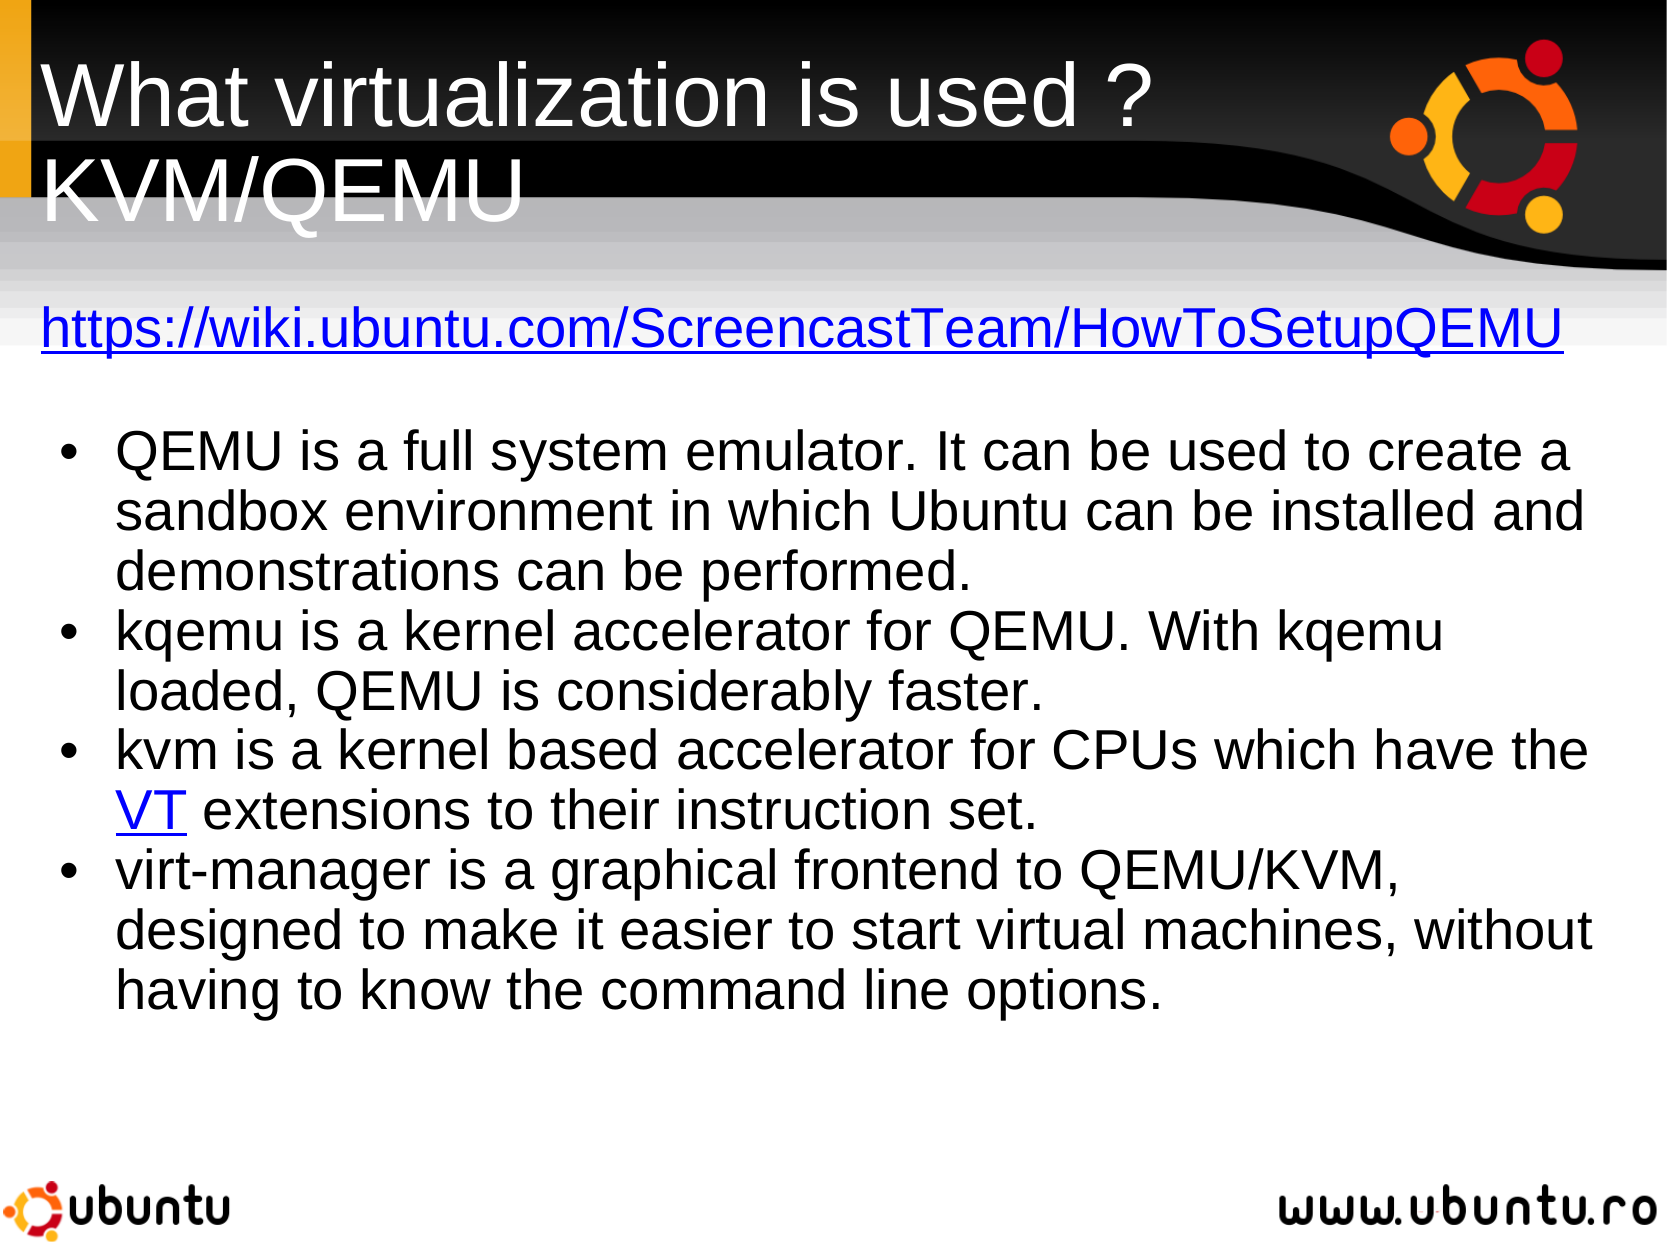

# What virtualization is used ? KVM/QEMU
https://wiki.ubuntu.com/ScreencastTeam/HowToSetupQEMU
QEMU is a full system emulator. It can be used to create a sandbox environment in which Ubuntu can be installed and demonstrations can be performed.
kqemu is a kernel accelerator for QEMU. With kqemu loaded, QEMU is considerably faster.
kvm is a kernel based accelerator for CPUs which have the VT extensions to their instruction set.
virt-manager is a graphical frontend to QEMU/KVM, designed to make it easier to start virtual machines, without having to know the command line options.